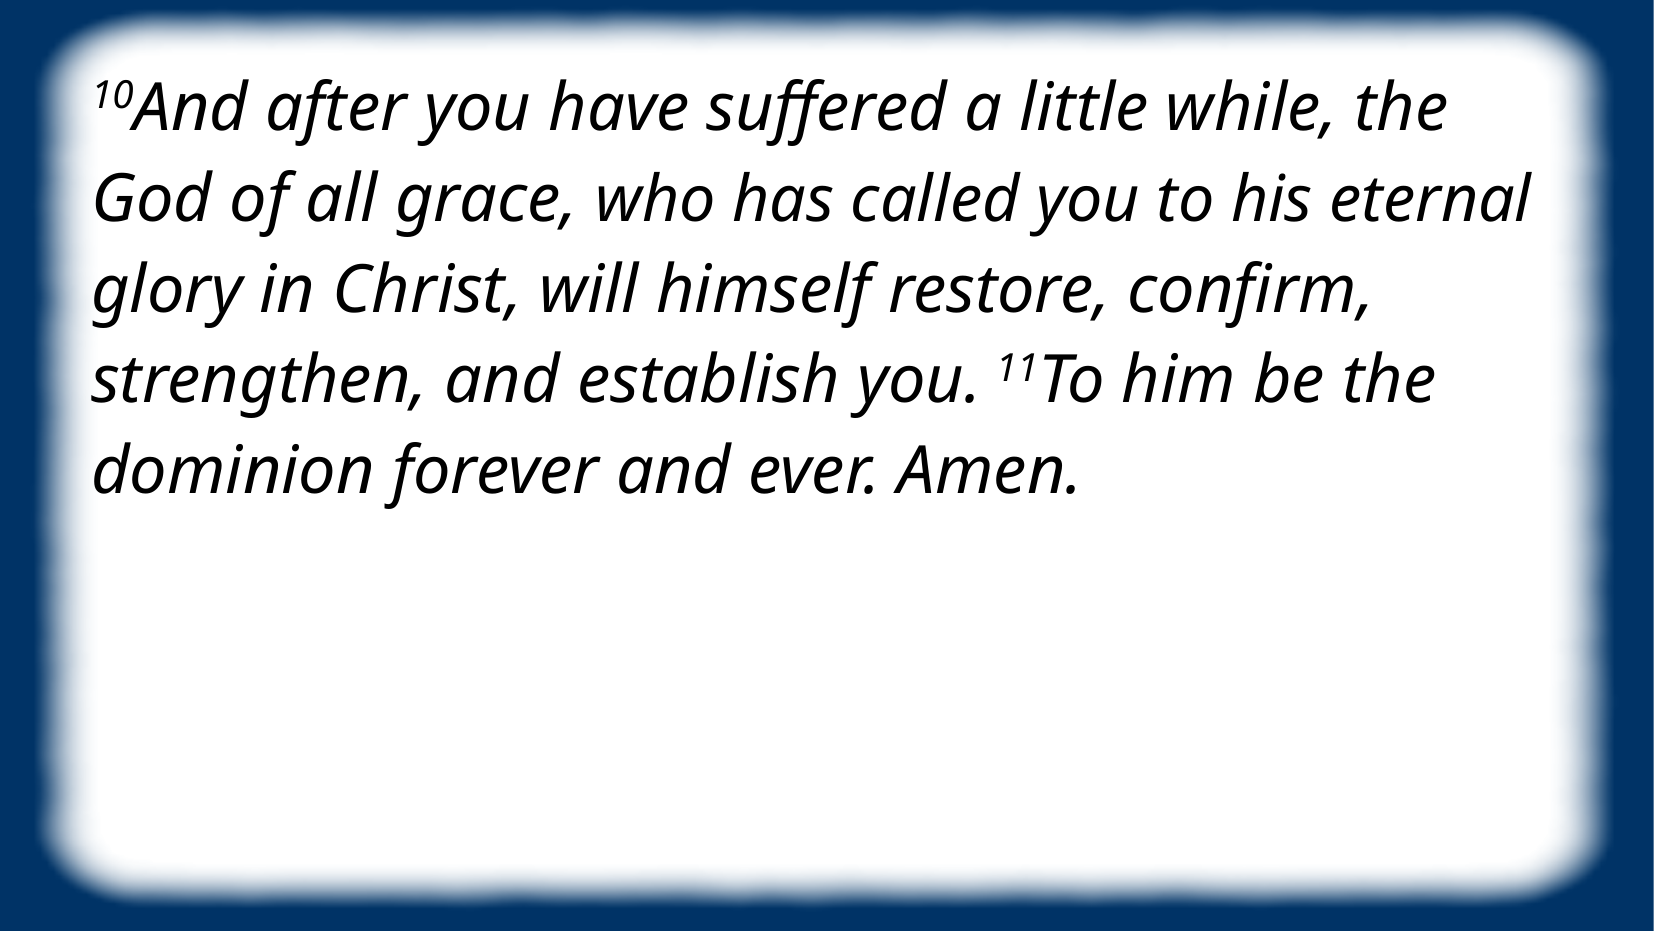

10And after you have suffered a little while, the God of all grace, who has called you to his eternal glory in Christ, will himself restore, confirm, strengthen, and establish you. 11To him be the dominion forever and ever. Amen.